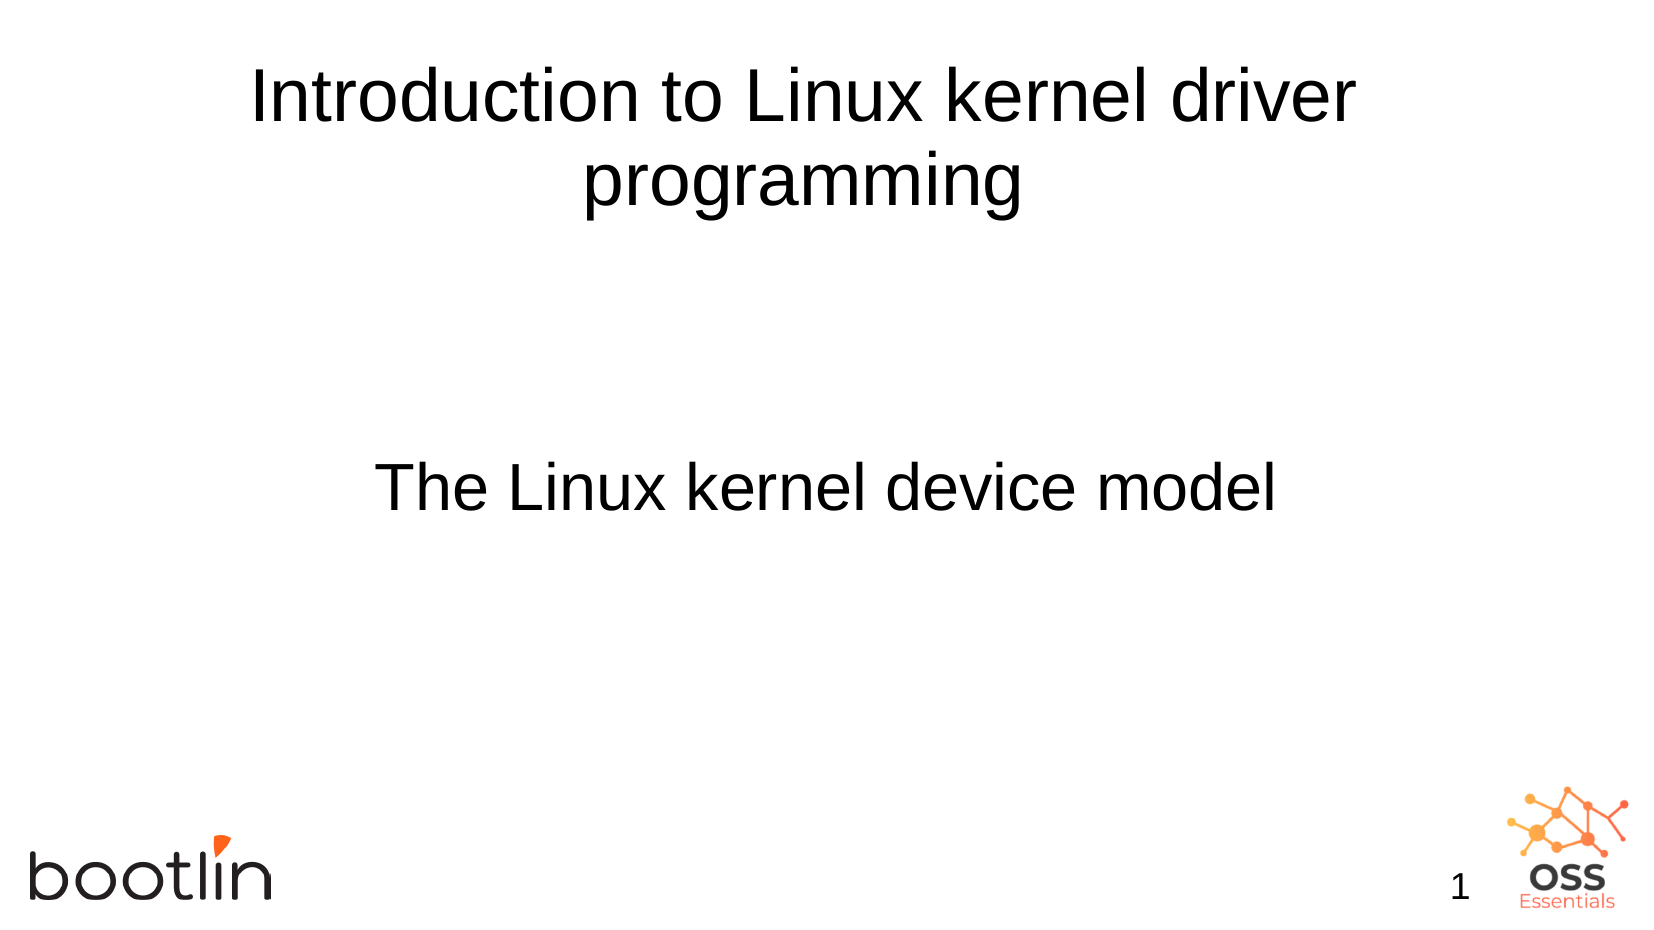

# Introduction to Linux kernel driver programming
The Linux kernel device model